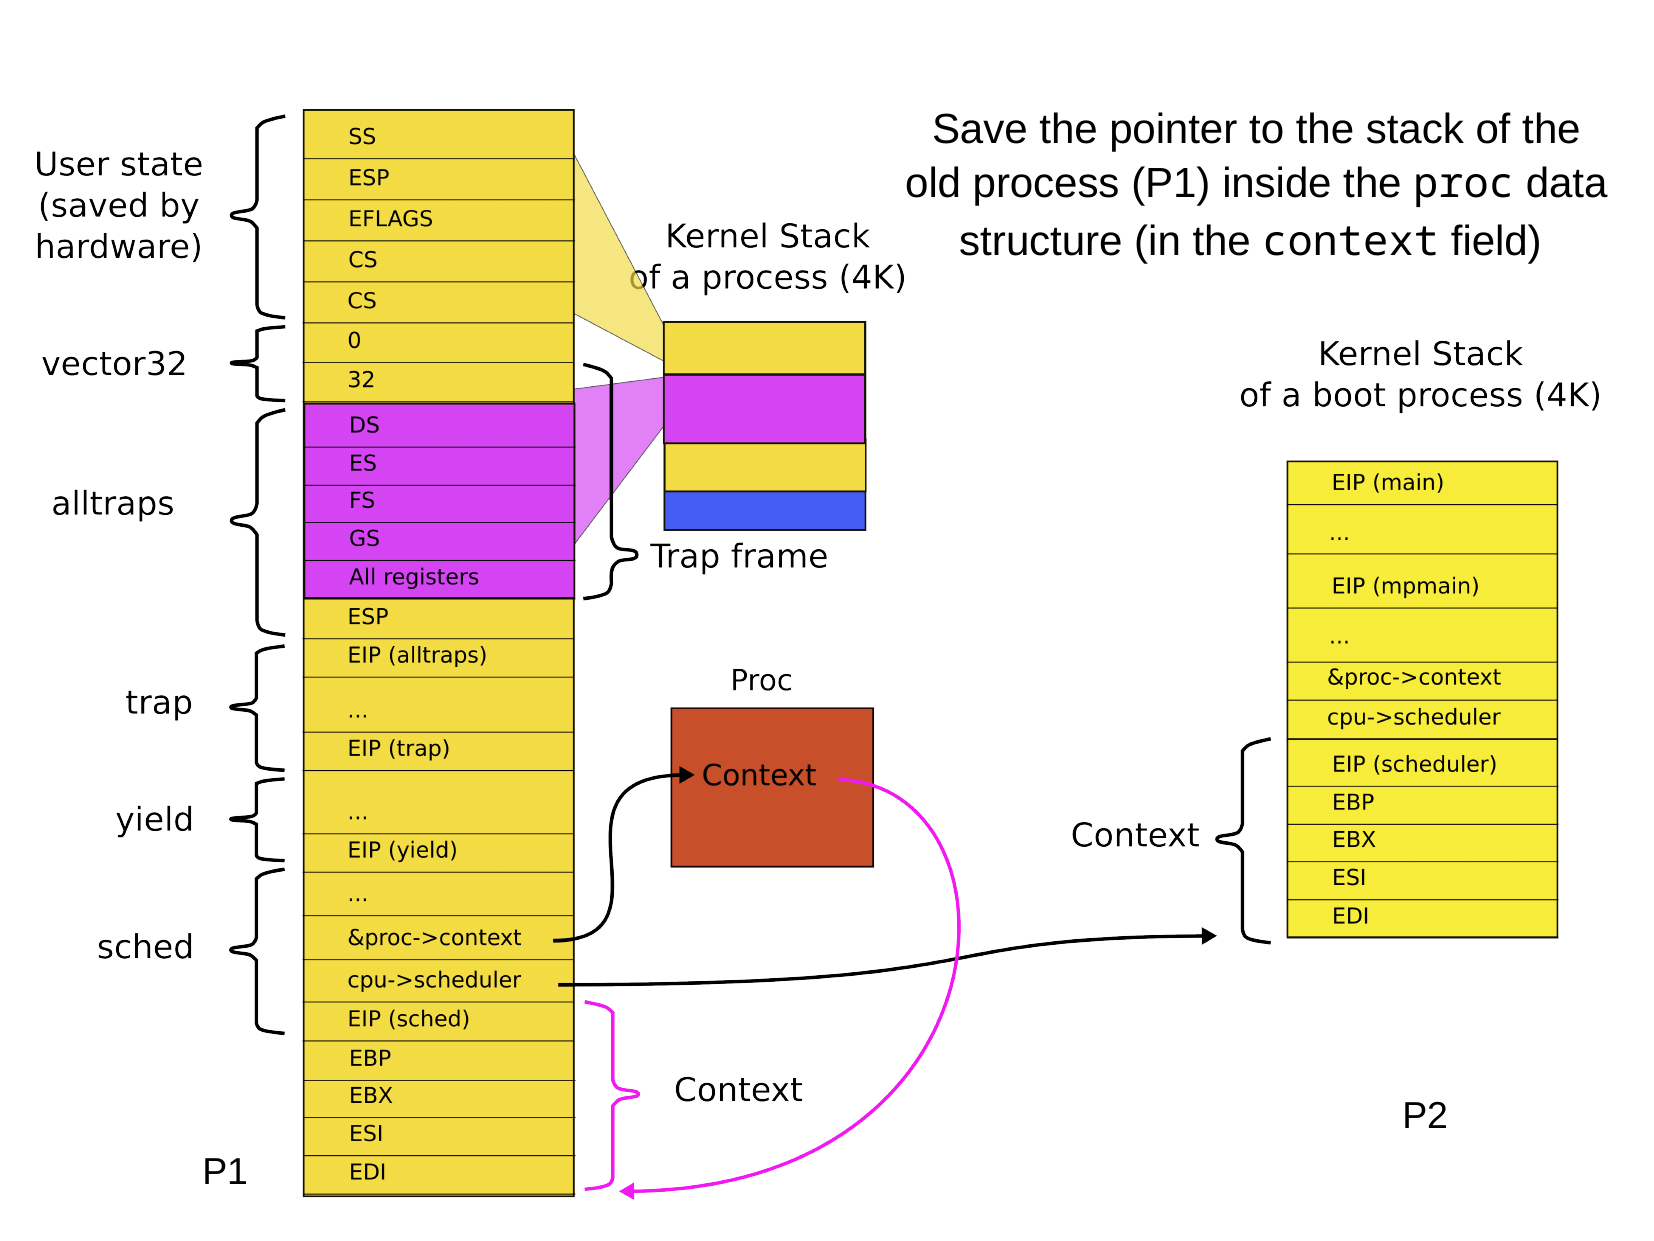

# Save the pointer to the stack of the old process (P1) inside the proc data structure (in the context field)
P2
P1